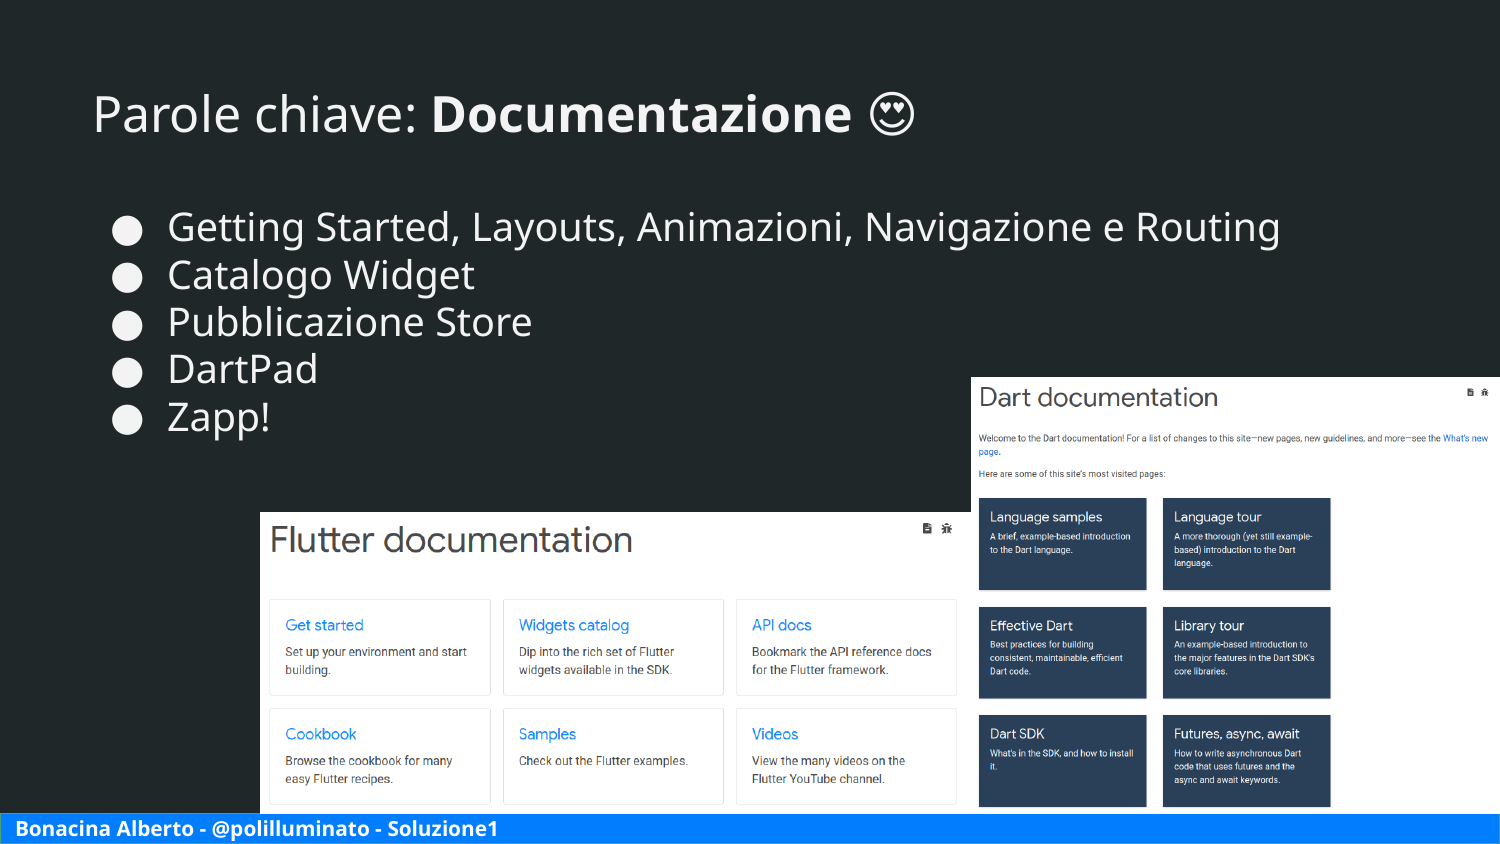

Parole chiave: Documentazione 😍
Getting Started, Layouts, Animazioni, Navigazione e Routing
Catalogo Widget
Pubblicazione Store
DartPad
Zapp!
Bonacina Alberto - @polilluminato - Soluzione1